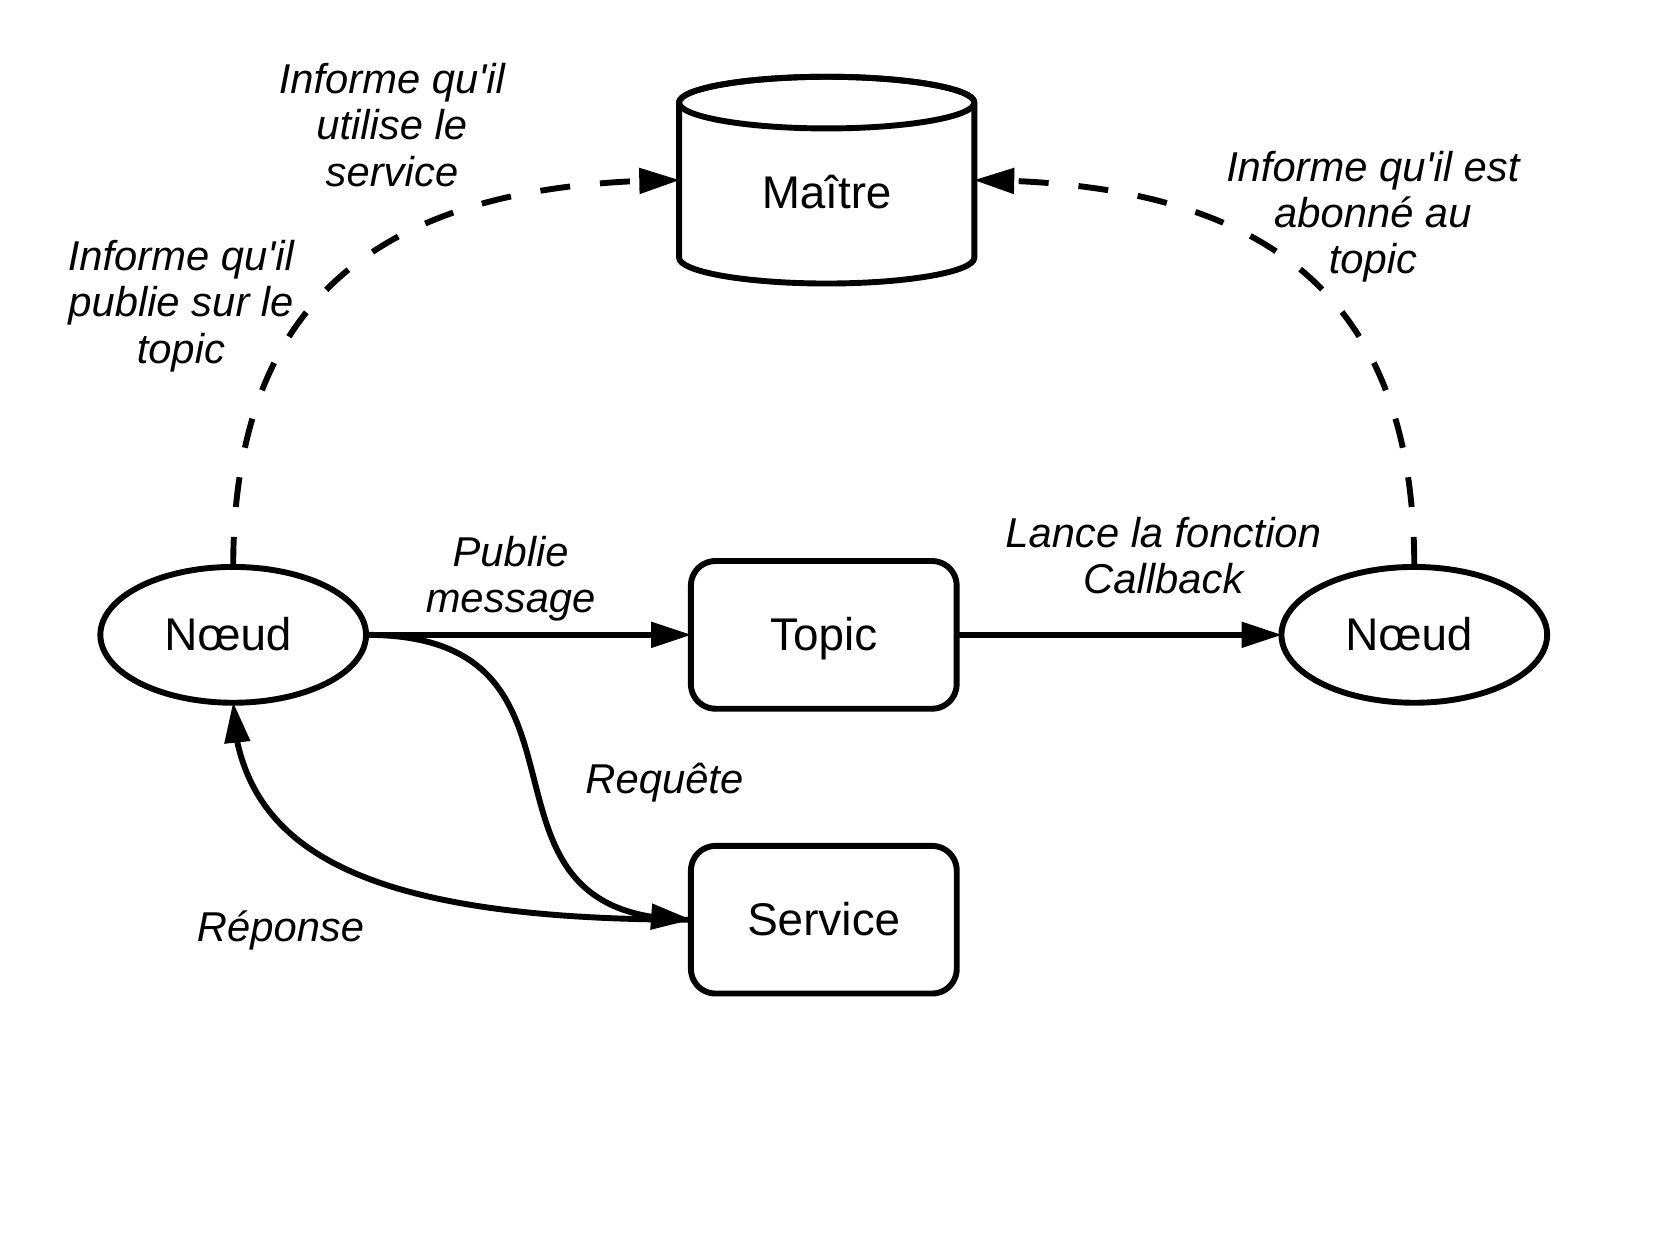

Informe qu'il utilise le service
Maître
Informe qu'il est abonné au topic
Informe qu'il publie sur le topic
Lance la fonction Callback
Publie message
Topic
Nœud
Nœud
Requête
Service
Réponse